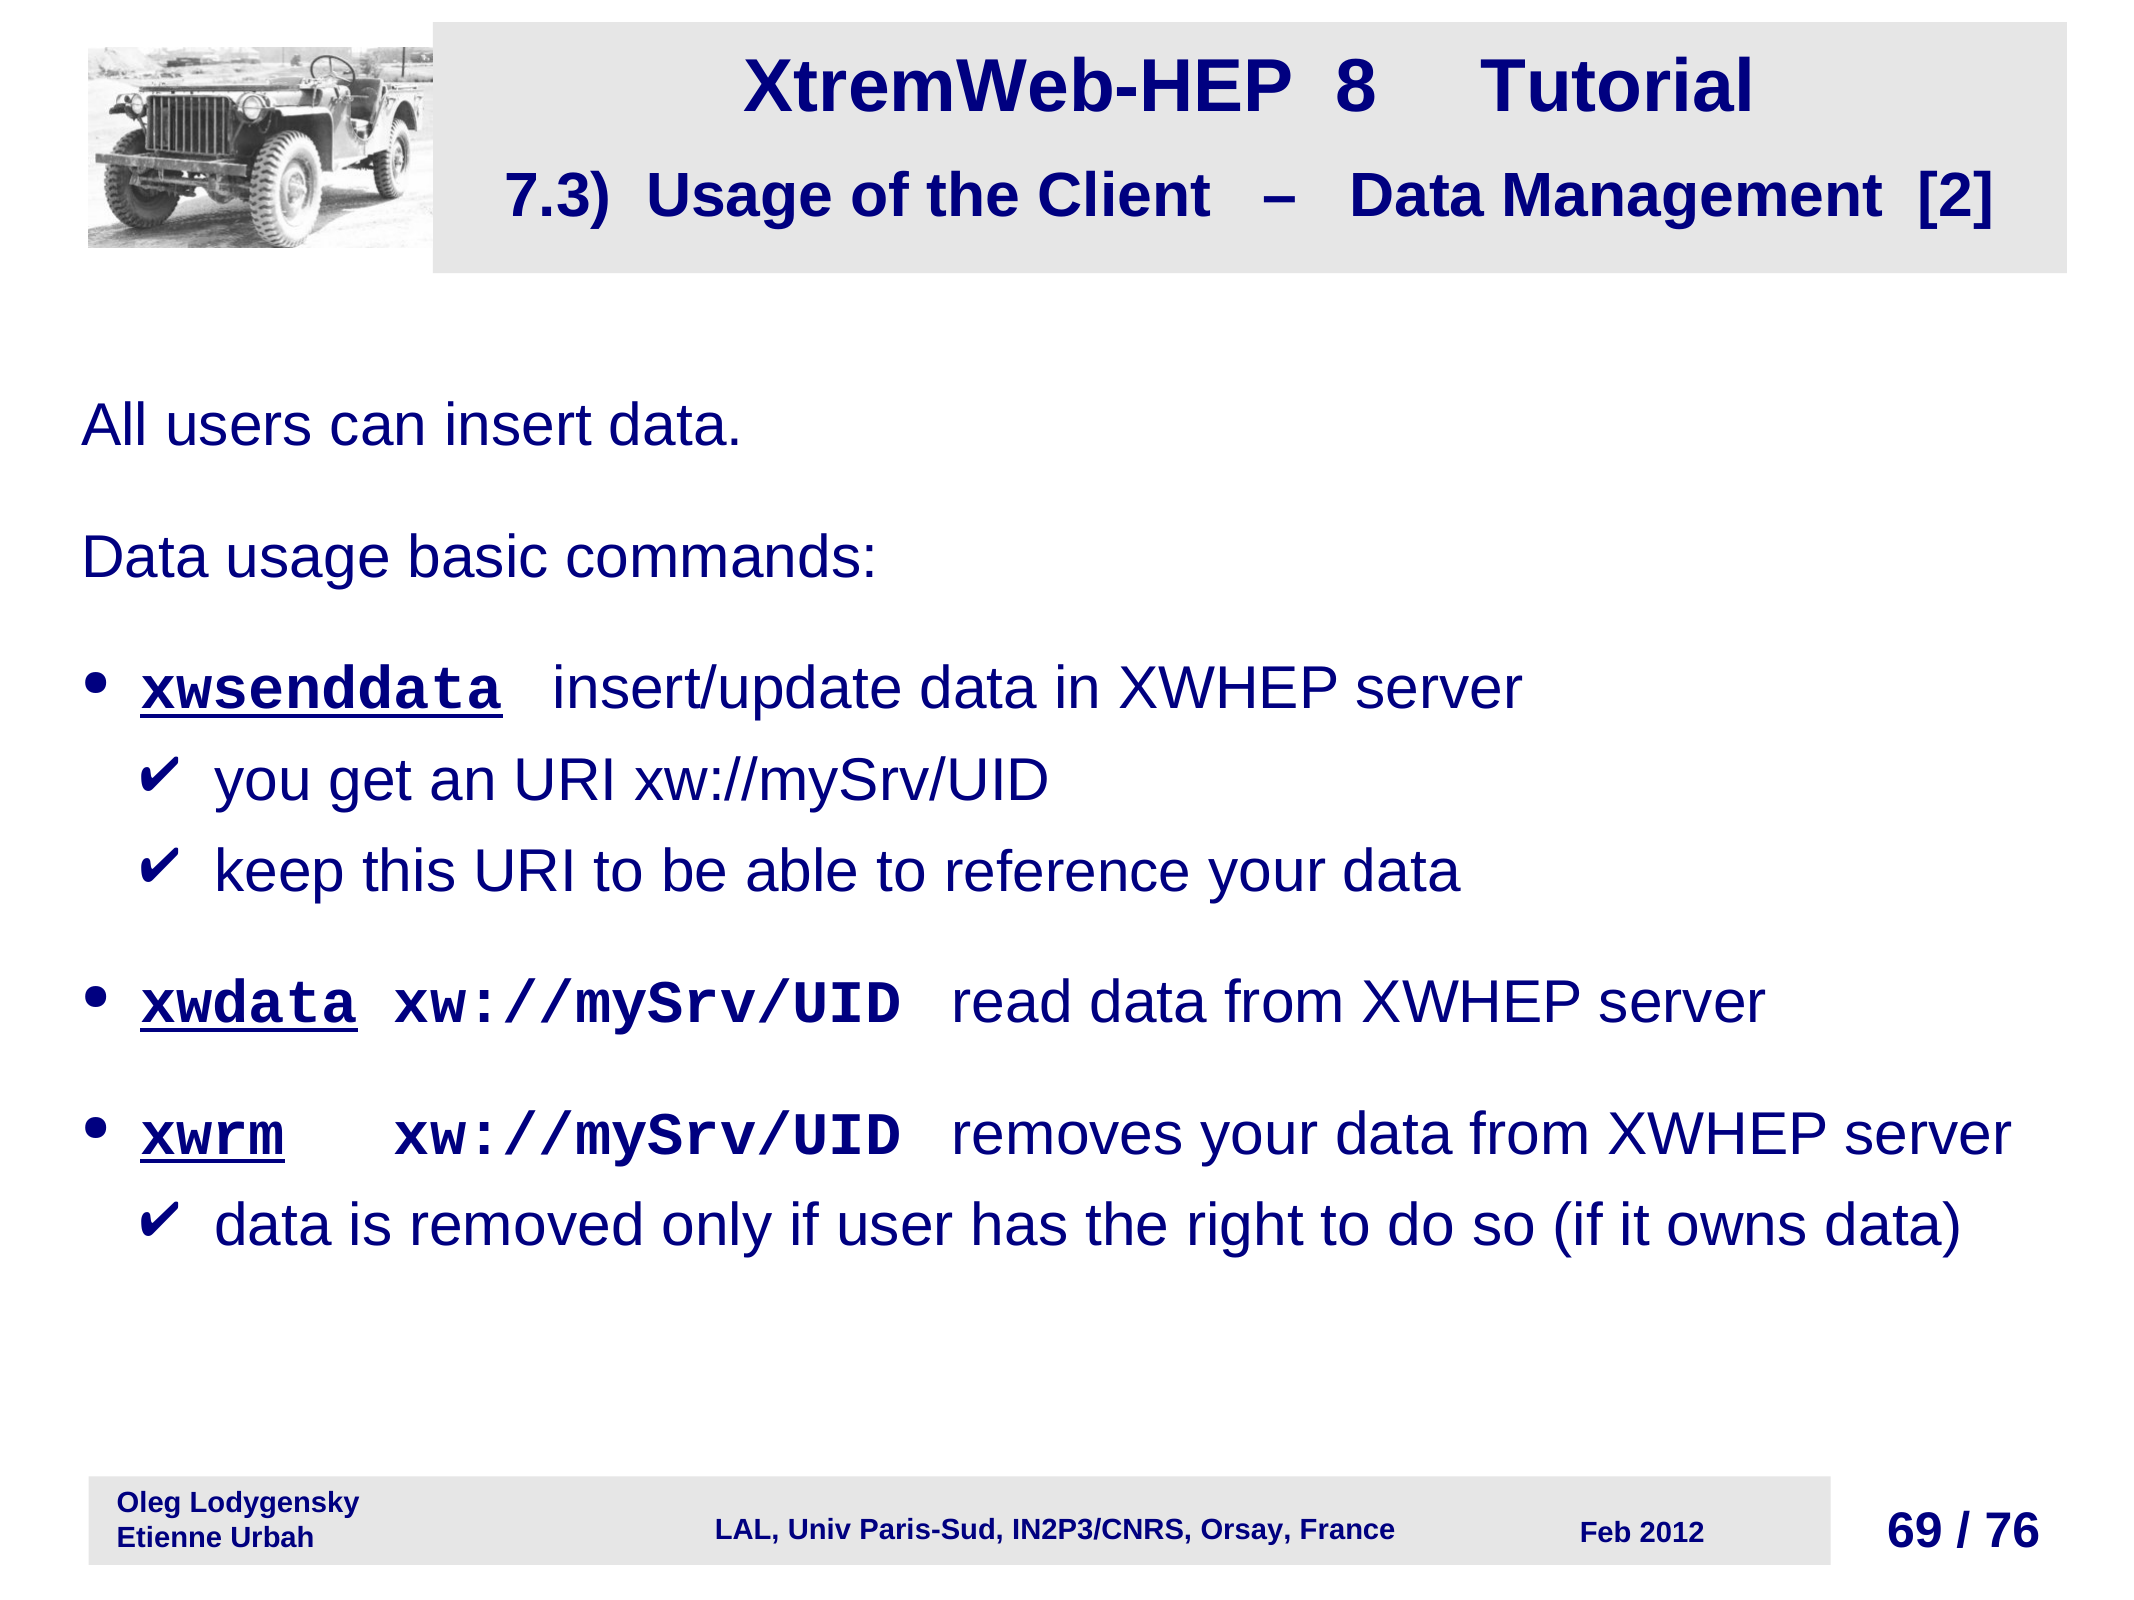

7.3) Usage of the Client – Data Management [2]
# All users can insert data.
Data usage basic commands:
xwsenddata insert/update data in XWHEP server
you get an URI xw://mySrv/UID
keep this URI to be able to reference your data
xwdata xw://mySrv/UID read data from XWHEP server
xwrm xw://mySrv/UID removes your data from XWHEP server
data is removed only if user has the right to do so (if it owns data)
69